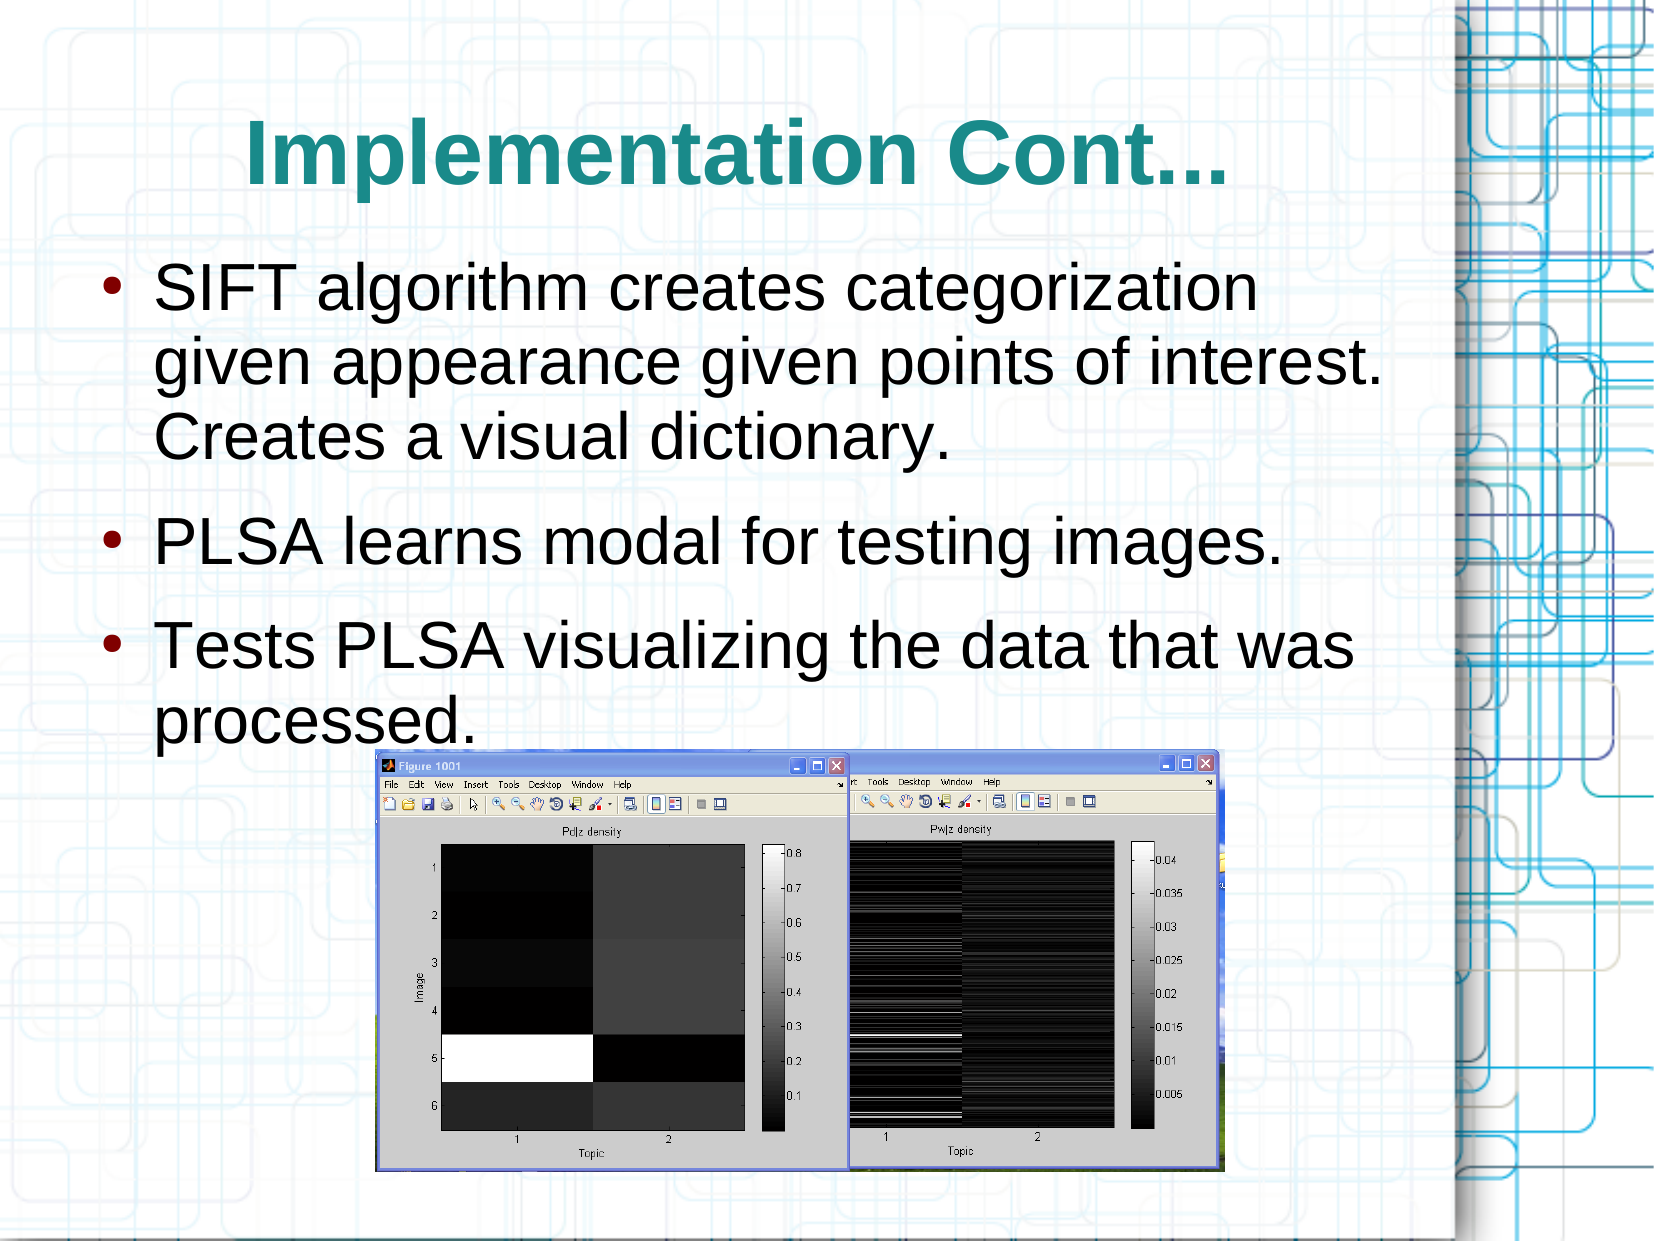

# Implementation Cont...
SIFT algorithm creates categorization given appearance given points of interest. Creates a visual dictionary.
PLSA learns modal for testing images.
Tests PLSA visualizing the data that was processed.